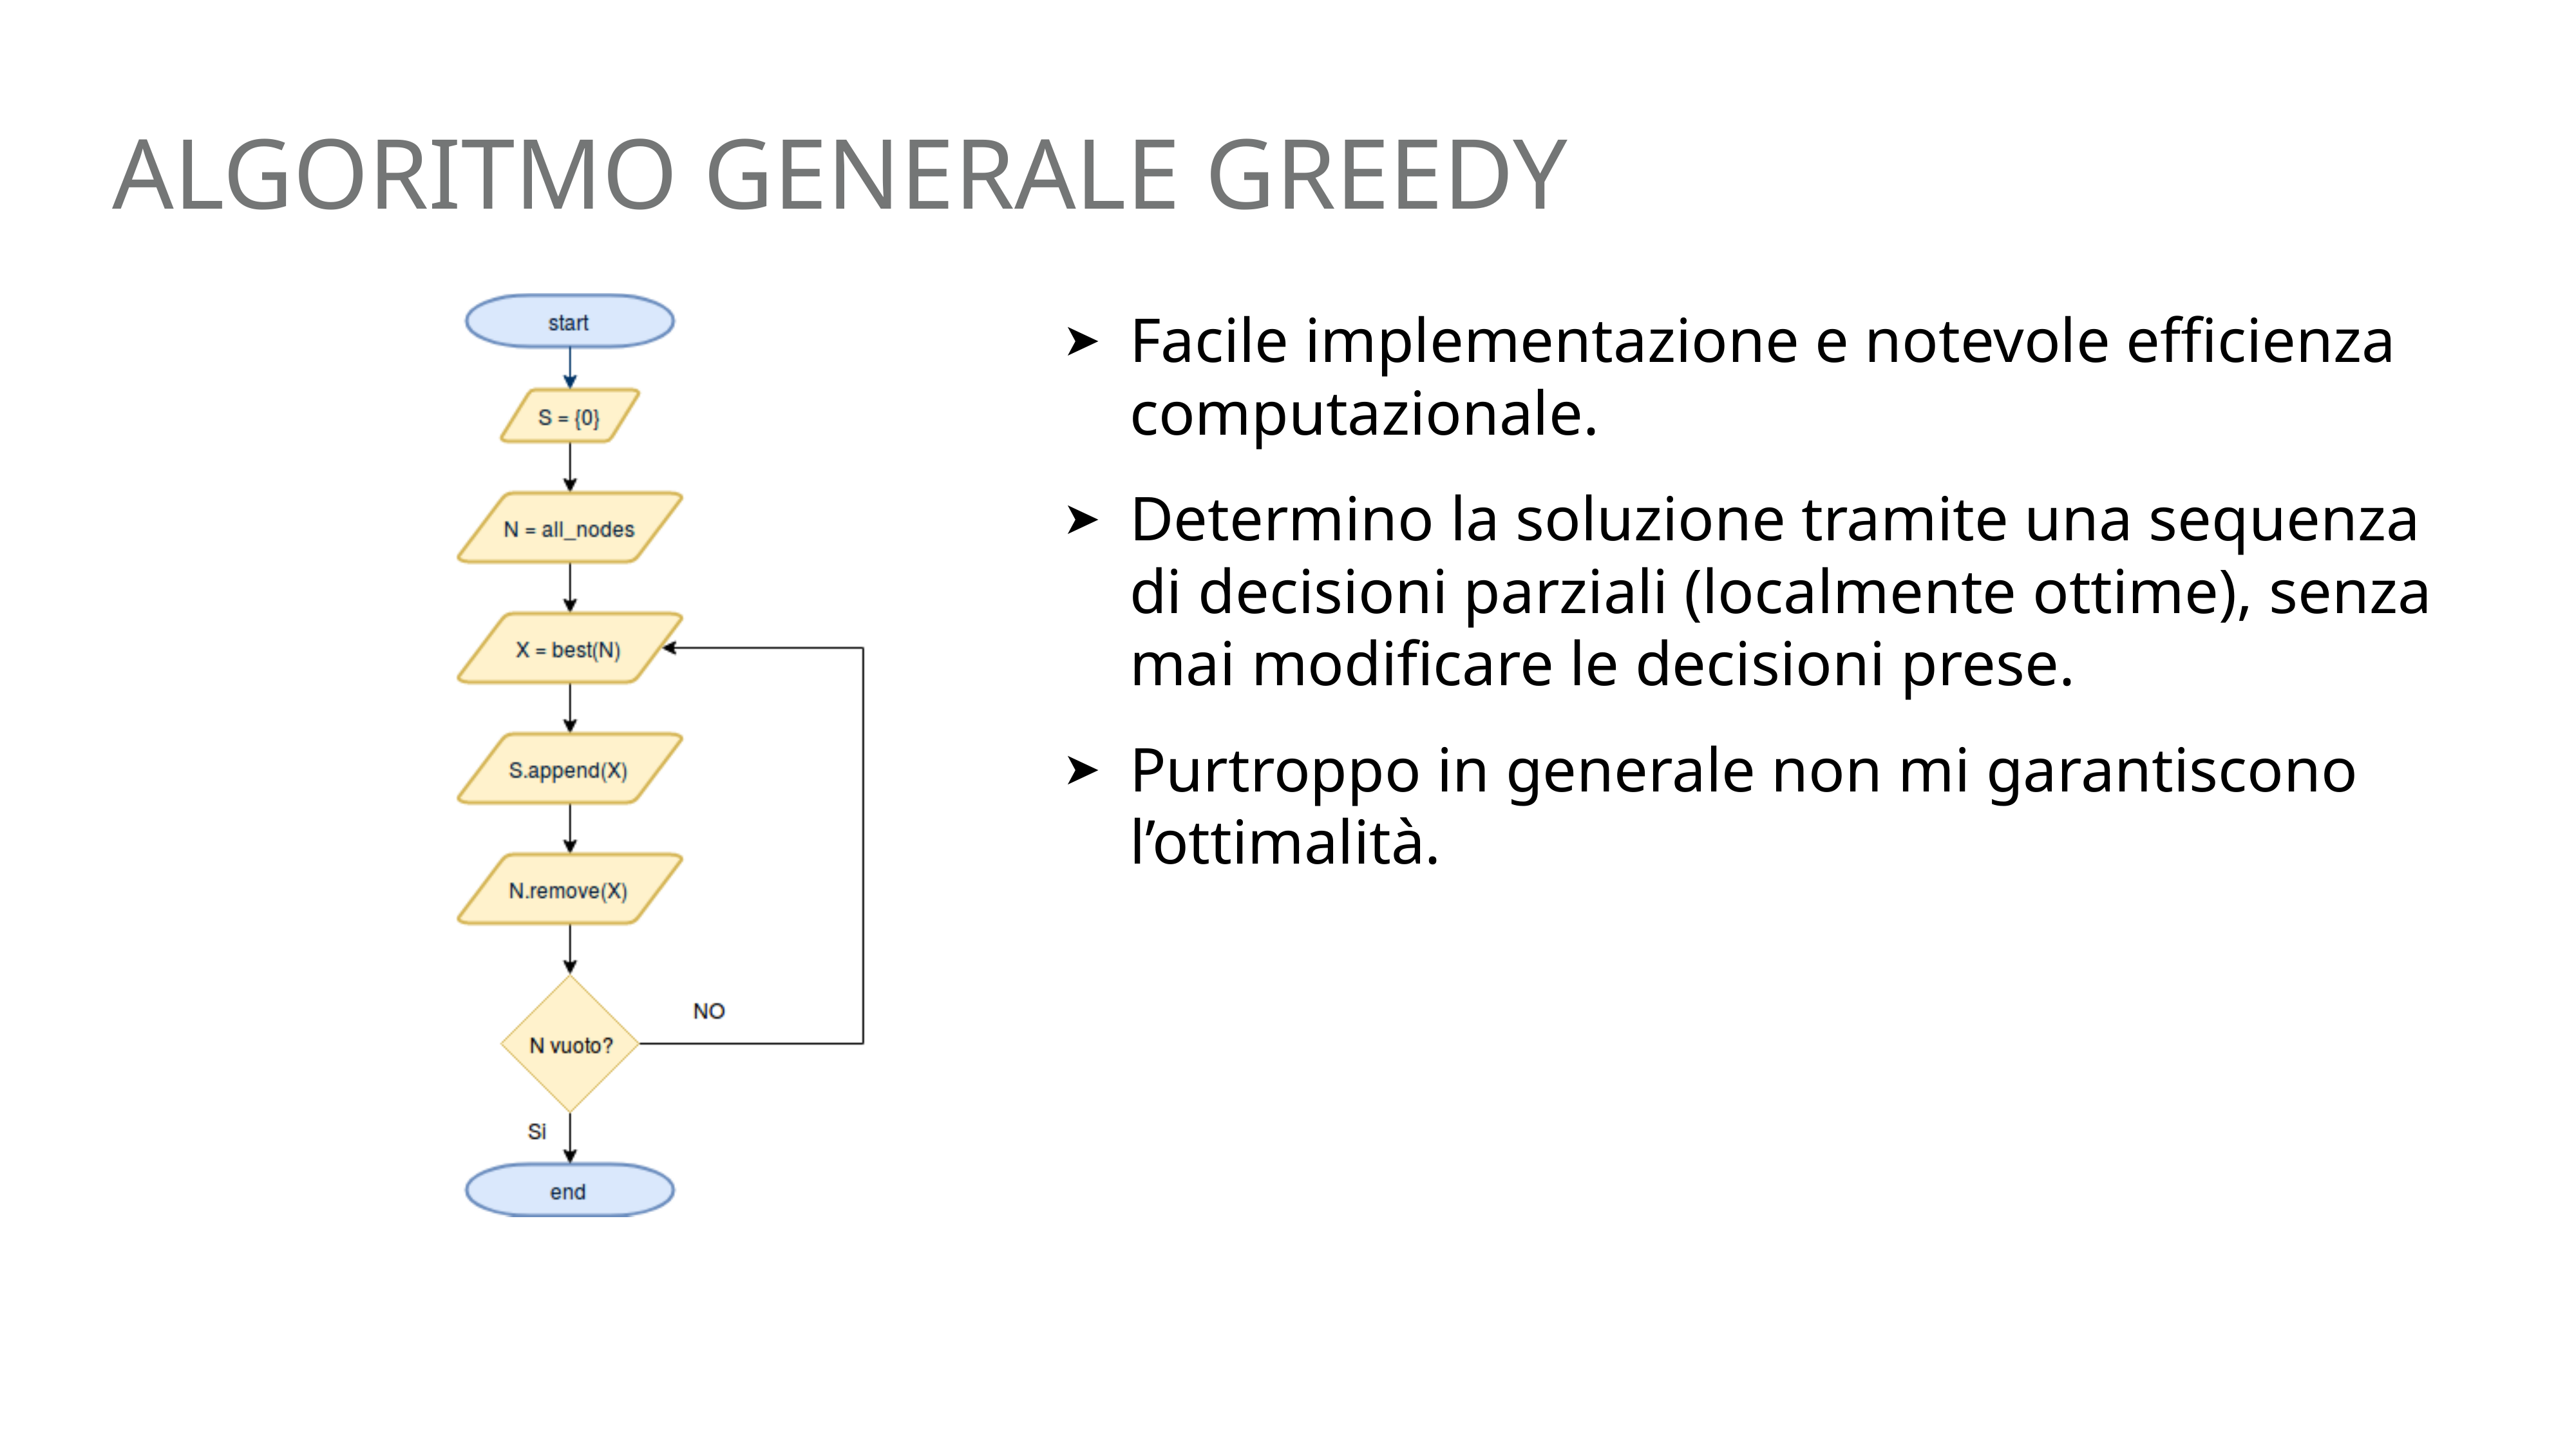

# Algoritmo GENERALE GREEDY
Facile implementazione e notevole efficienza computazionale.
Determino la soluzione tramite una sequenza di decisioni parziali (localmente ottime), senza mai modificare le decisioni prese.
Purtroppo in generale non mi garantiscono l’ottimalità.